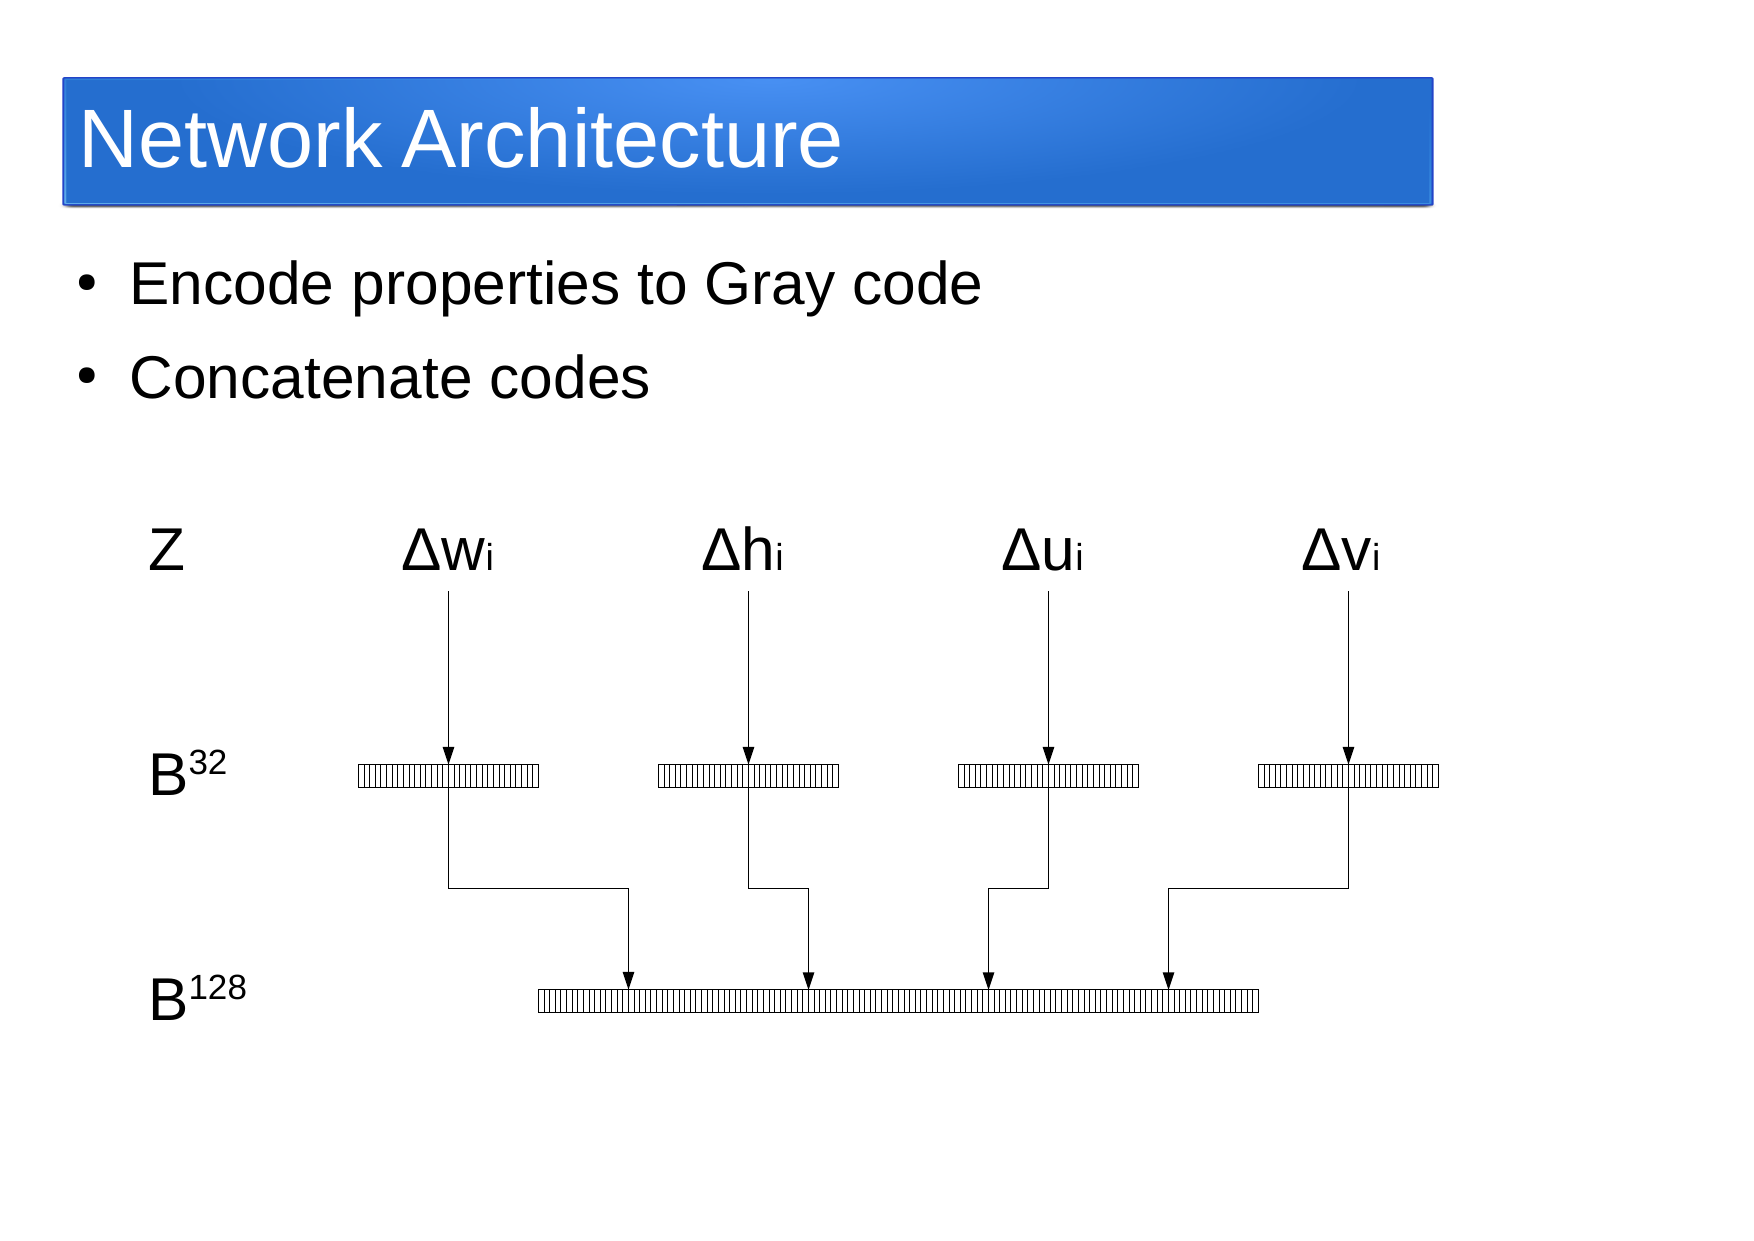

# Network Architecture
Encode properties to Gray code
Concatenate codes
Δwi
Δhi
Δui
Δvi
Z
B32
B128